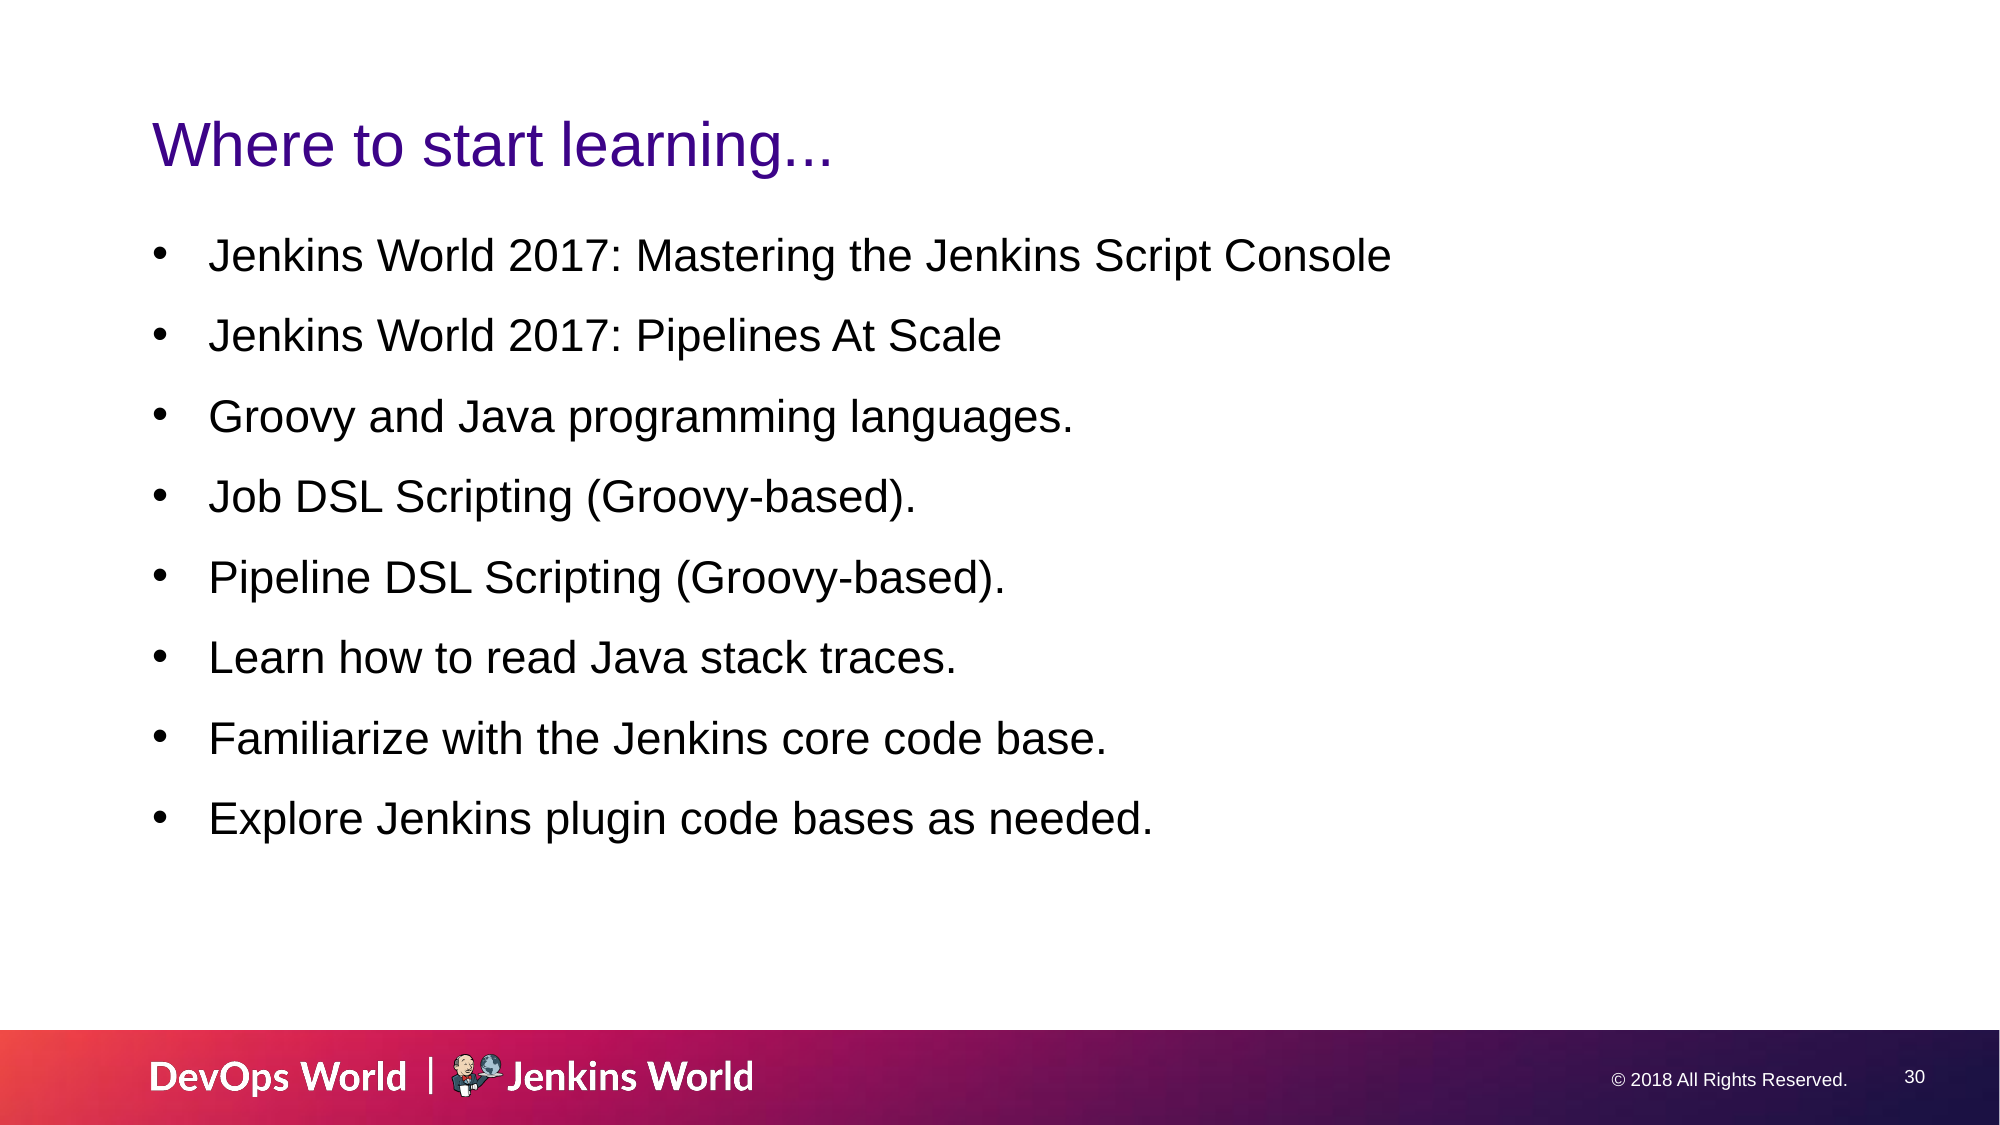

# Where to start learning...
Jenkins World 2017: Mastering the Jenkins Script Console
Jenkins World 2017: Pipelines At Scale
Groovy and Java programming languages.
Job DSL Scripting (Groovy-based).
Pipeline DSL Scripting (Groovy-based).
Learn how to read Java stack traces.
Familiarize with the Jenkins core code base.
Explore Jenkins plugin code bases as needed.